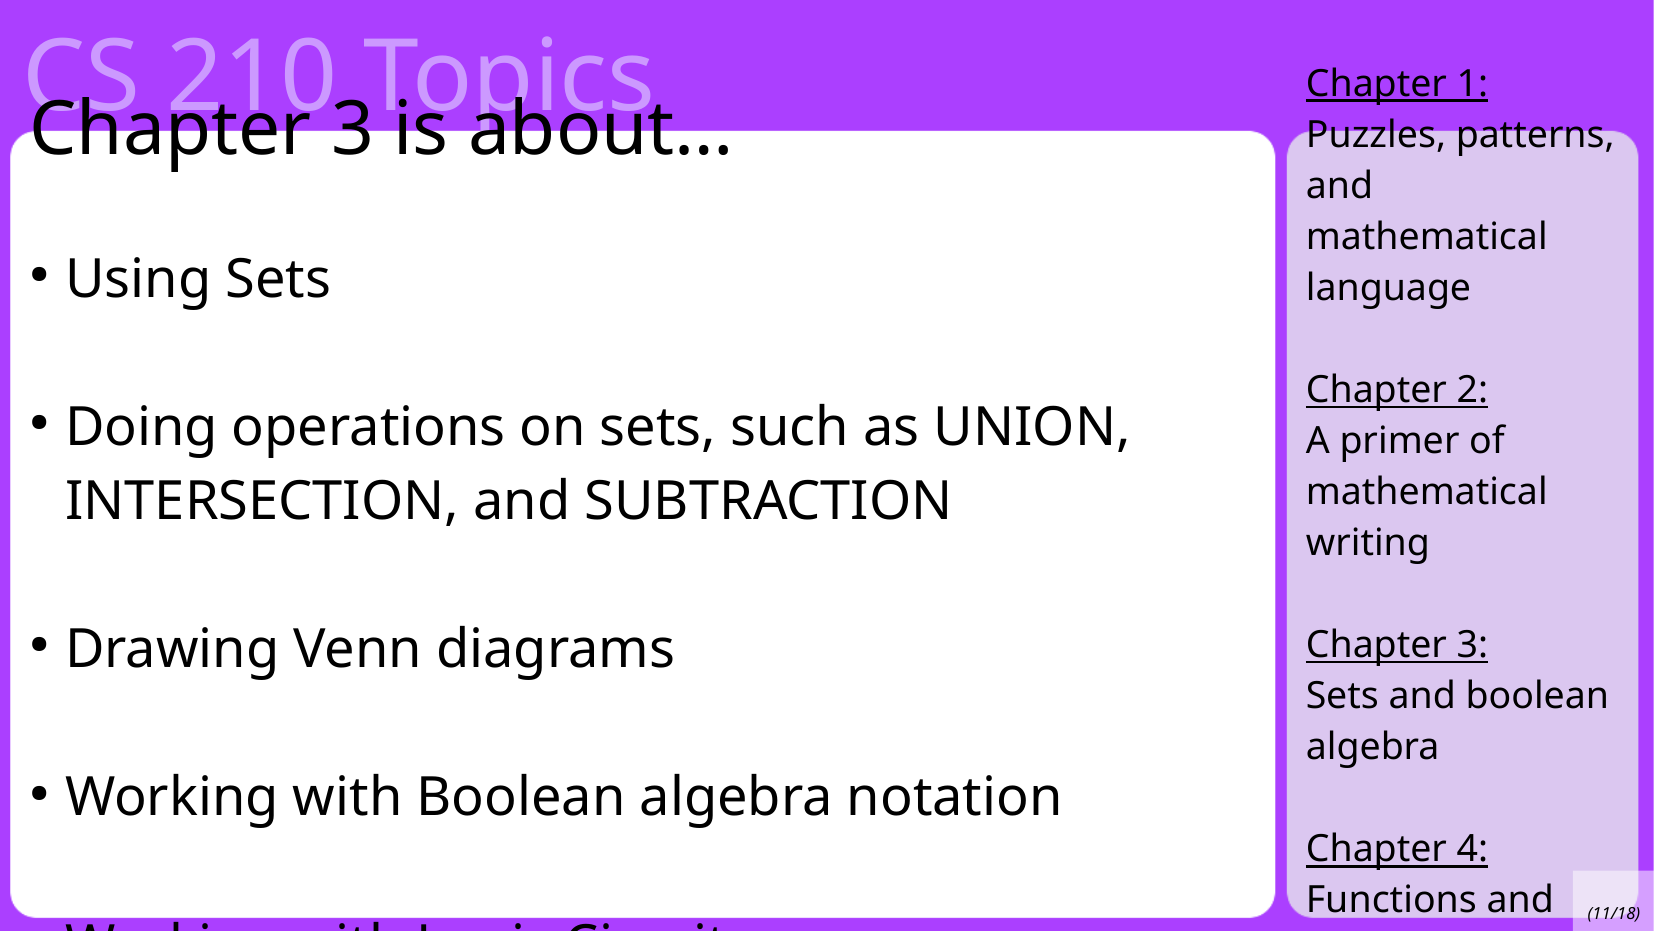

# CS 210 Topics
Chapter 1:
Puzzles, patterns, and mathematical language
Chapter 2:
A primer of mathematical writing
Chapter 3:
Sets and boolean algebra
Chapter 4: Functions and relations
Chapter 3 is about…
Using Sets
Doing operations on sets, such as UNION, INTERSECTION, and SUBTRACTION
Drawing Venn diagrams
Working with Boolean algebra notation
Working with Logic Circuits